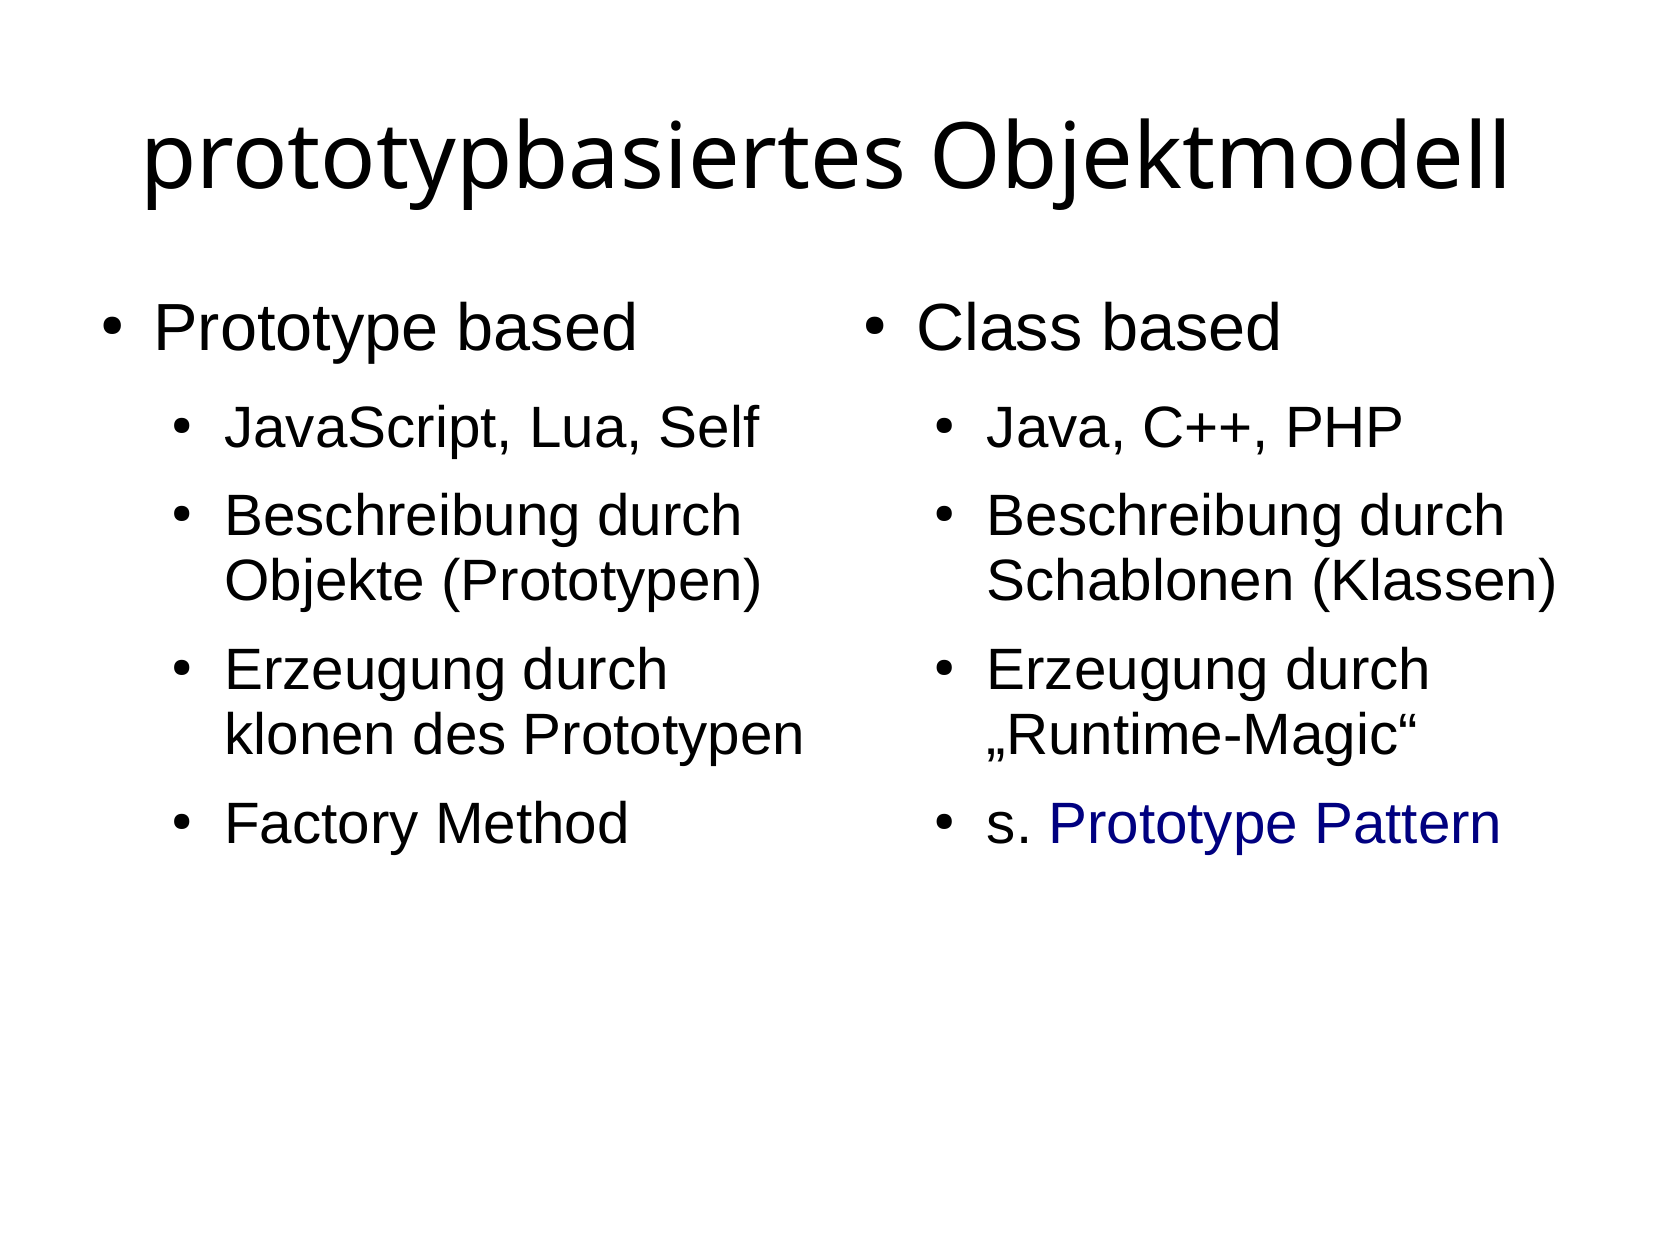

# prototypbasiertes Objektmodell
Prototype based
JavaScript, Lua, Self
Beschreibung durch Objekte (Prototypen)
Erzeugung durch klonen des Prototypen
Factory Method
Class based
Java, C++, PHP
Beschreibung durch Schablonen (Klassen)
Erzeugung durch „Runtime-Magic“
s. Prototype Pattern